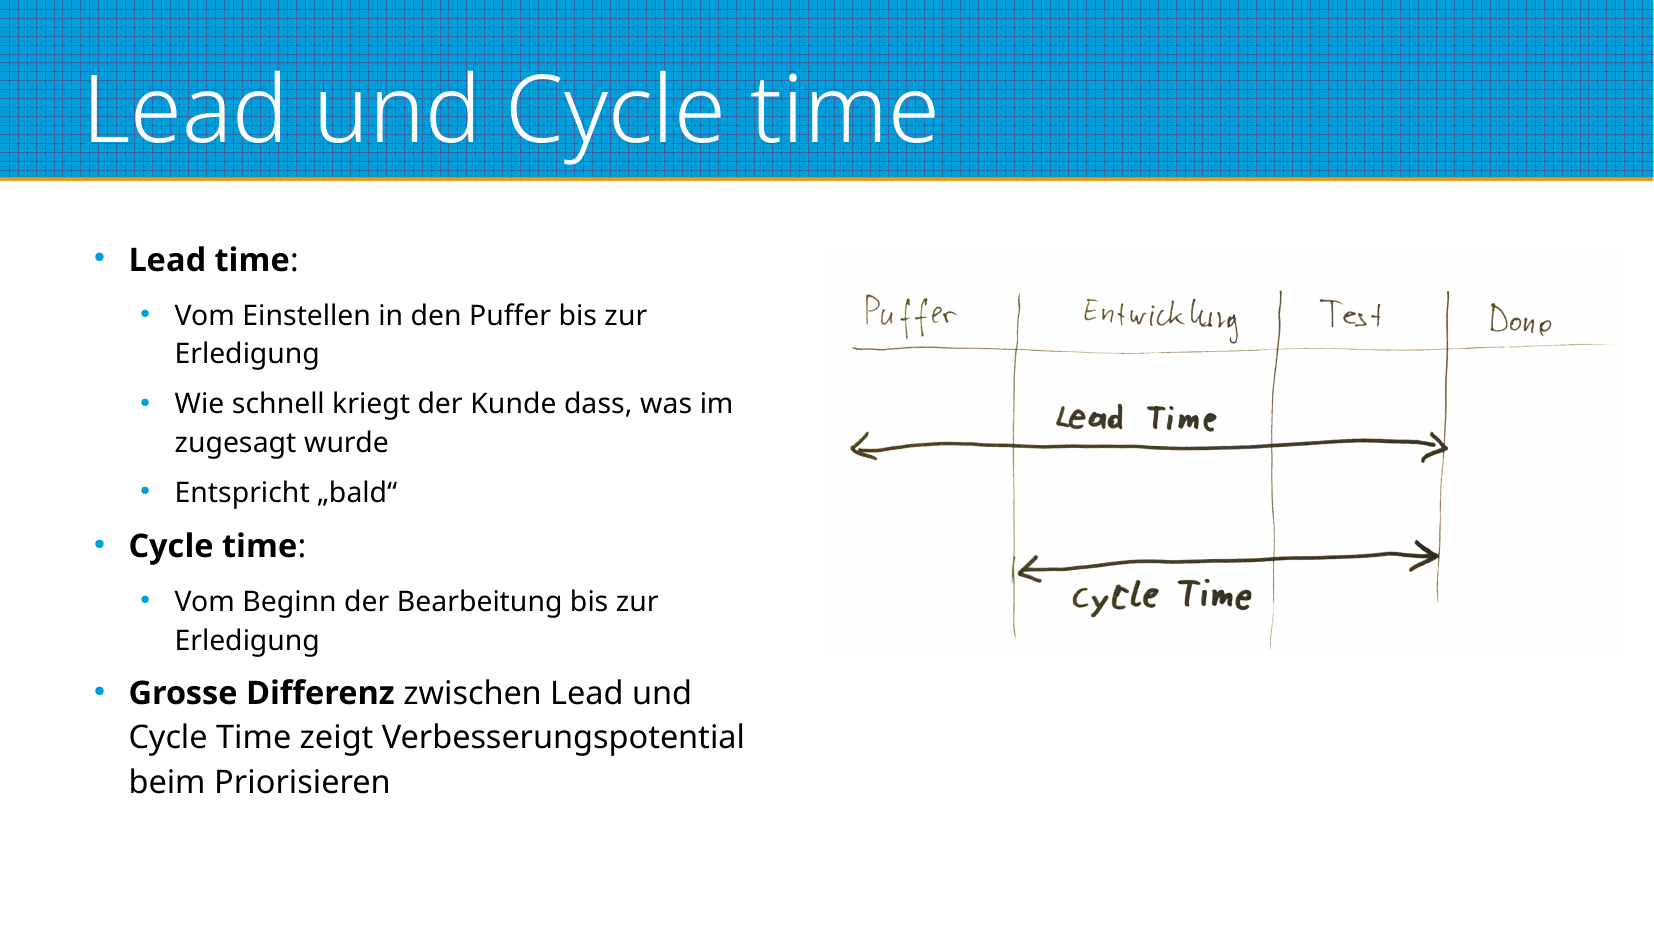

# Lead und Cycle time
Lead time:
Vom Einstellen in den Puffer bis zur Erledigung
Wie schnell kriegt der Kunde dass, was im zugesagt wurde
Entspricht „bald“
Cycle time:
Vom Beginn der Bearbeitung bis zur Erledigung
Grosse Differenz zwischen Lead und Cycle Time zeigt Verbesserungspotential beim Priorisieren